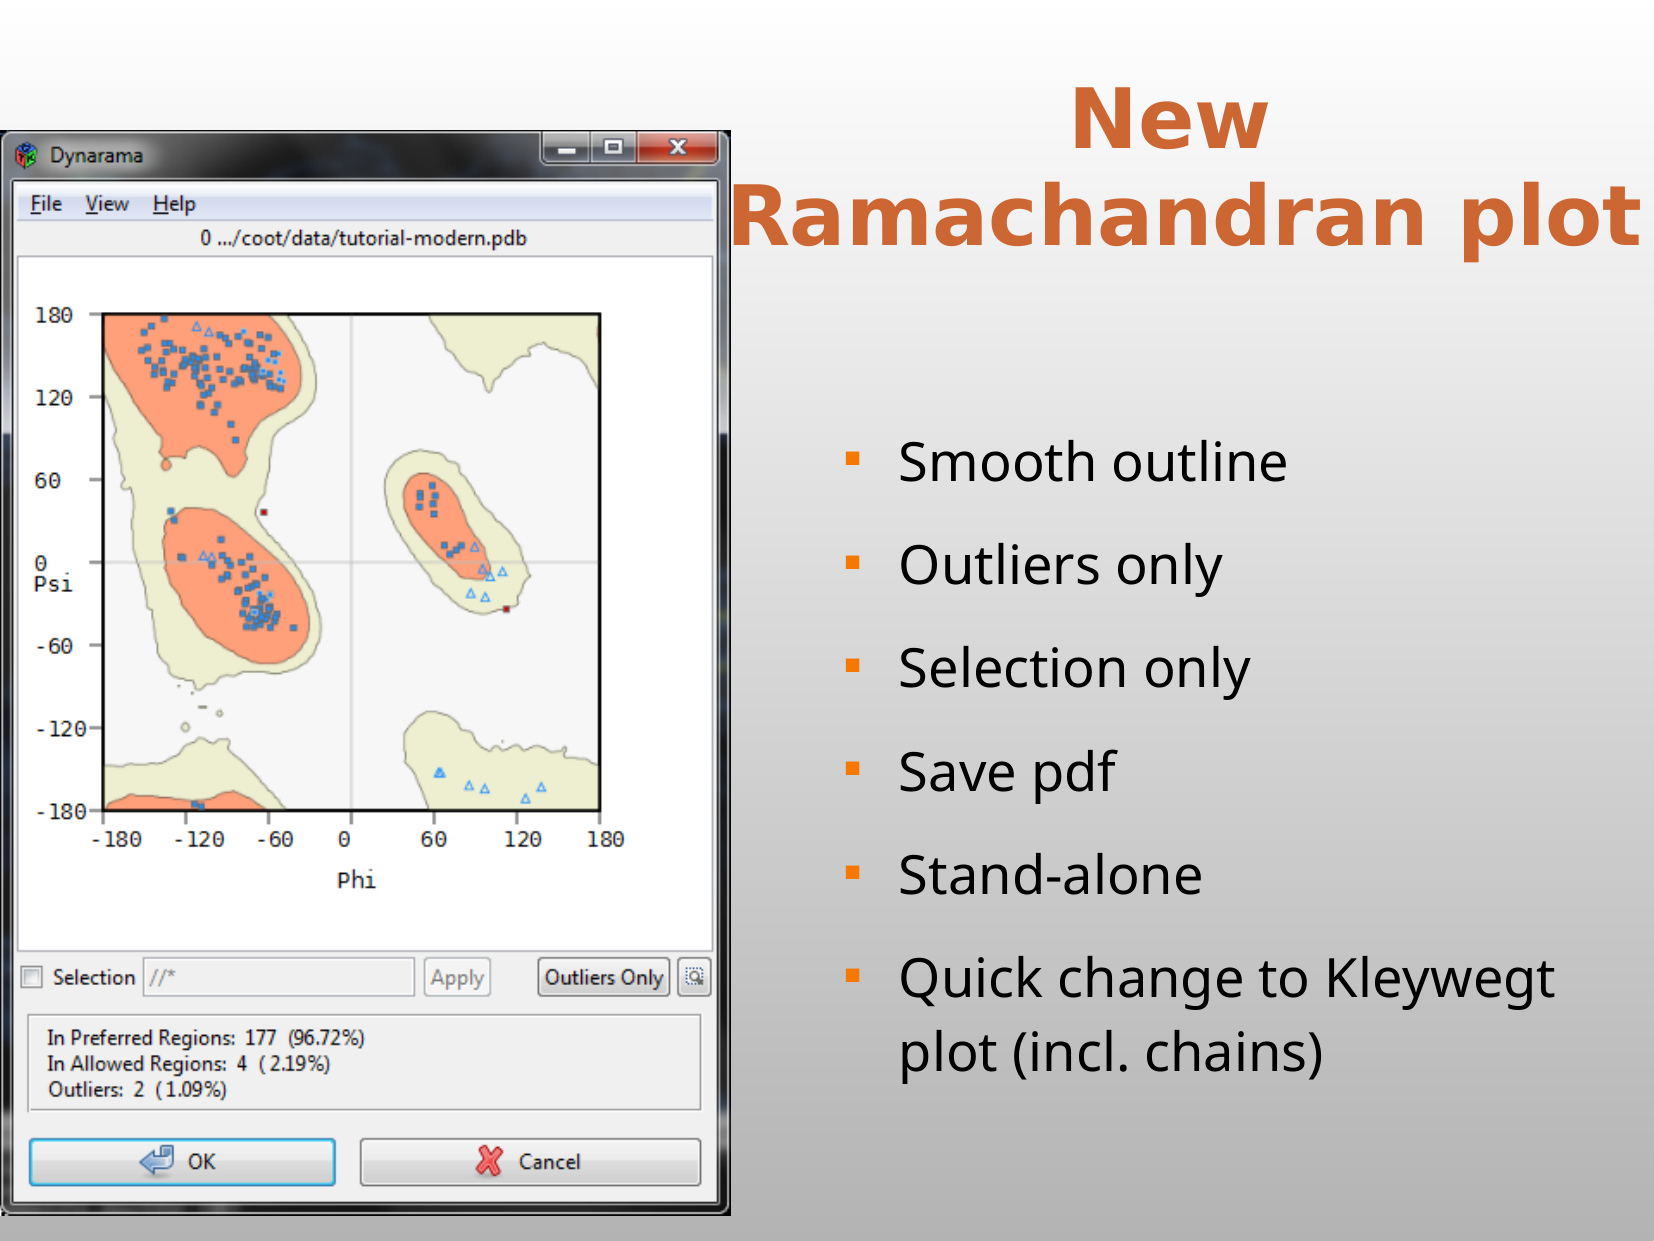

# New Ramachandran plot
Smooth outline
Outliers only
Selection only
Save pdf
Stand-alone
Quick change to Kleywegt plot (incl. chains)